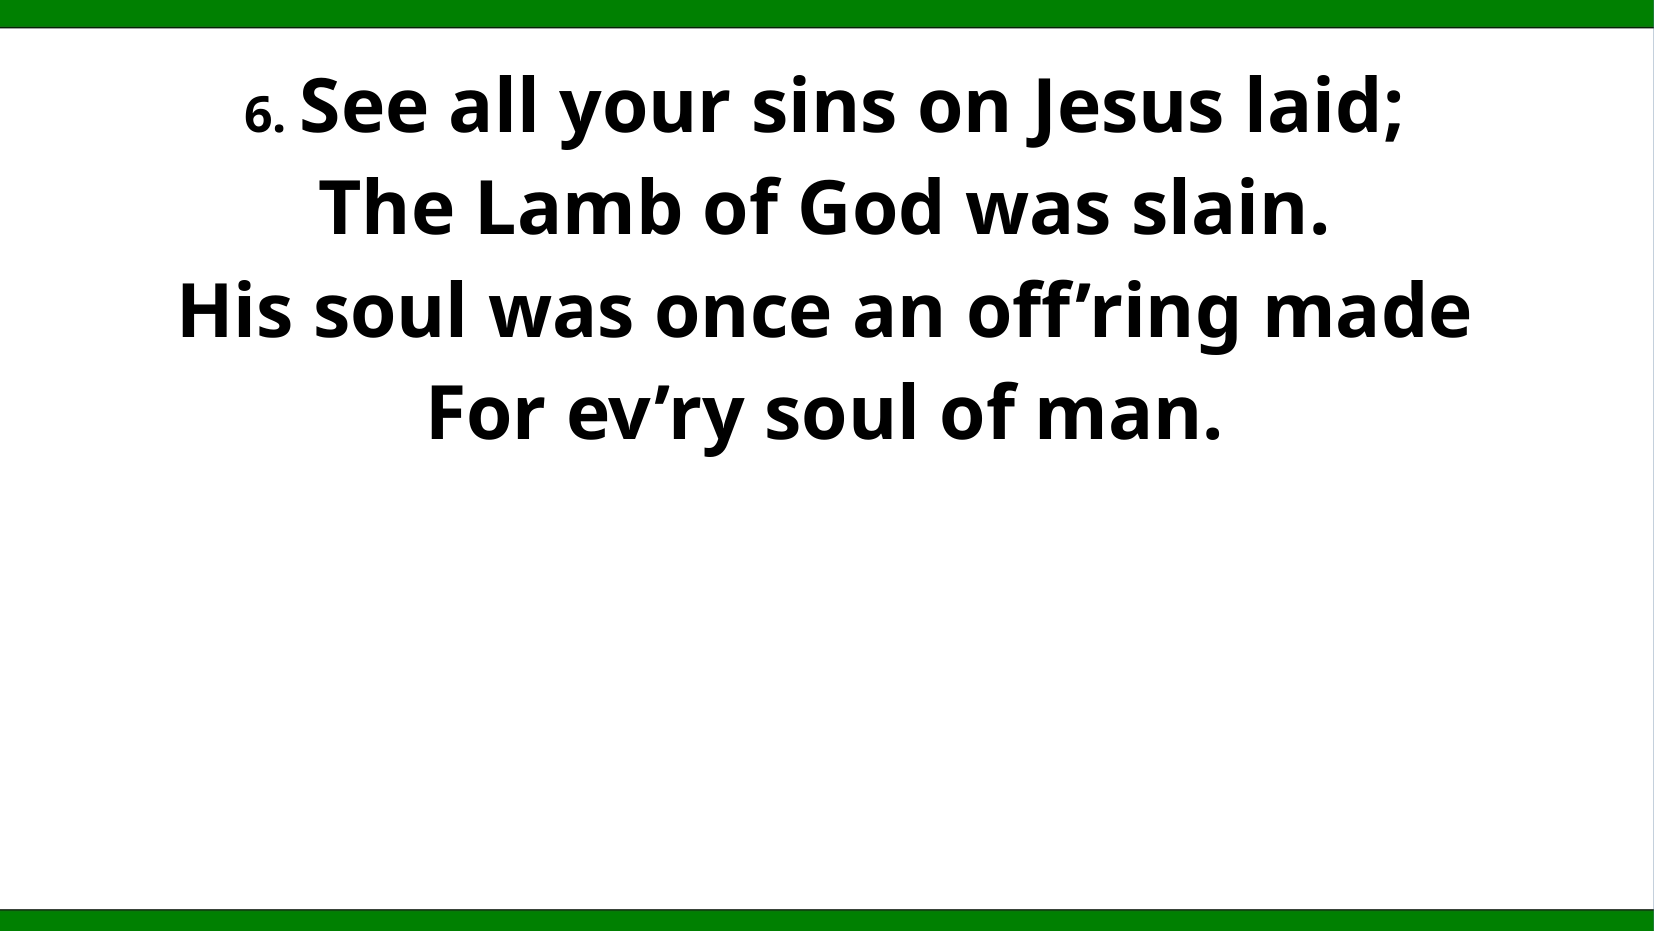

6. See all your sins on Jesus laid;
The Lamb of God was slain.
His soul was once an off’ring made
For ev’ry soul of man.